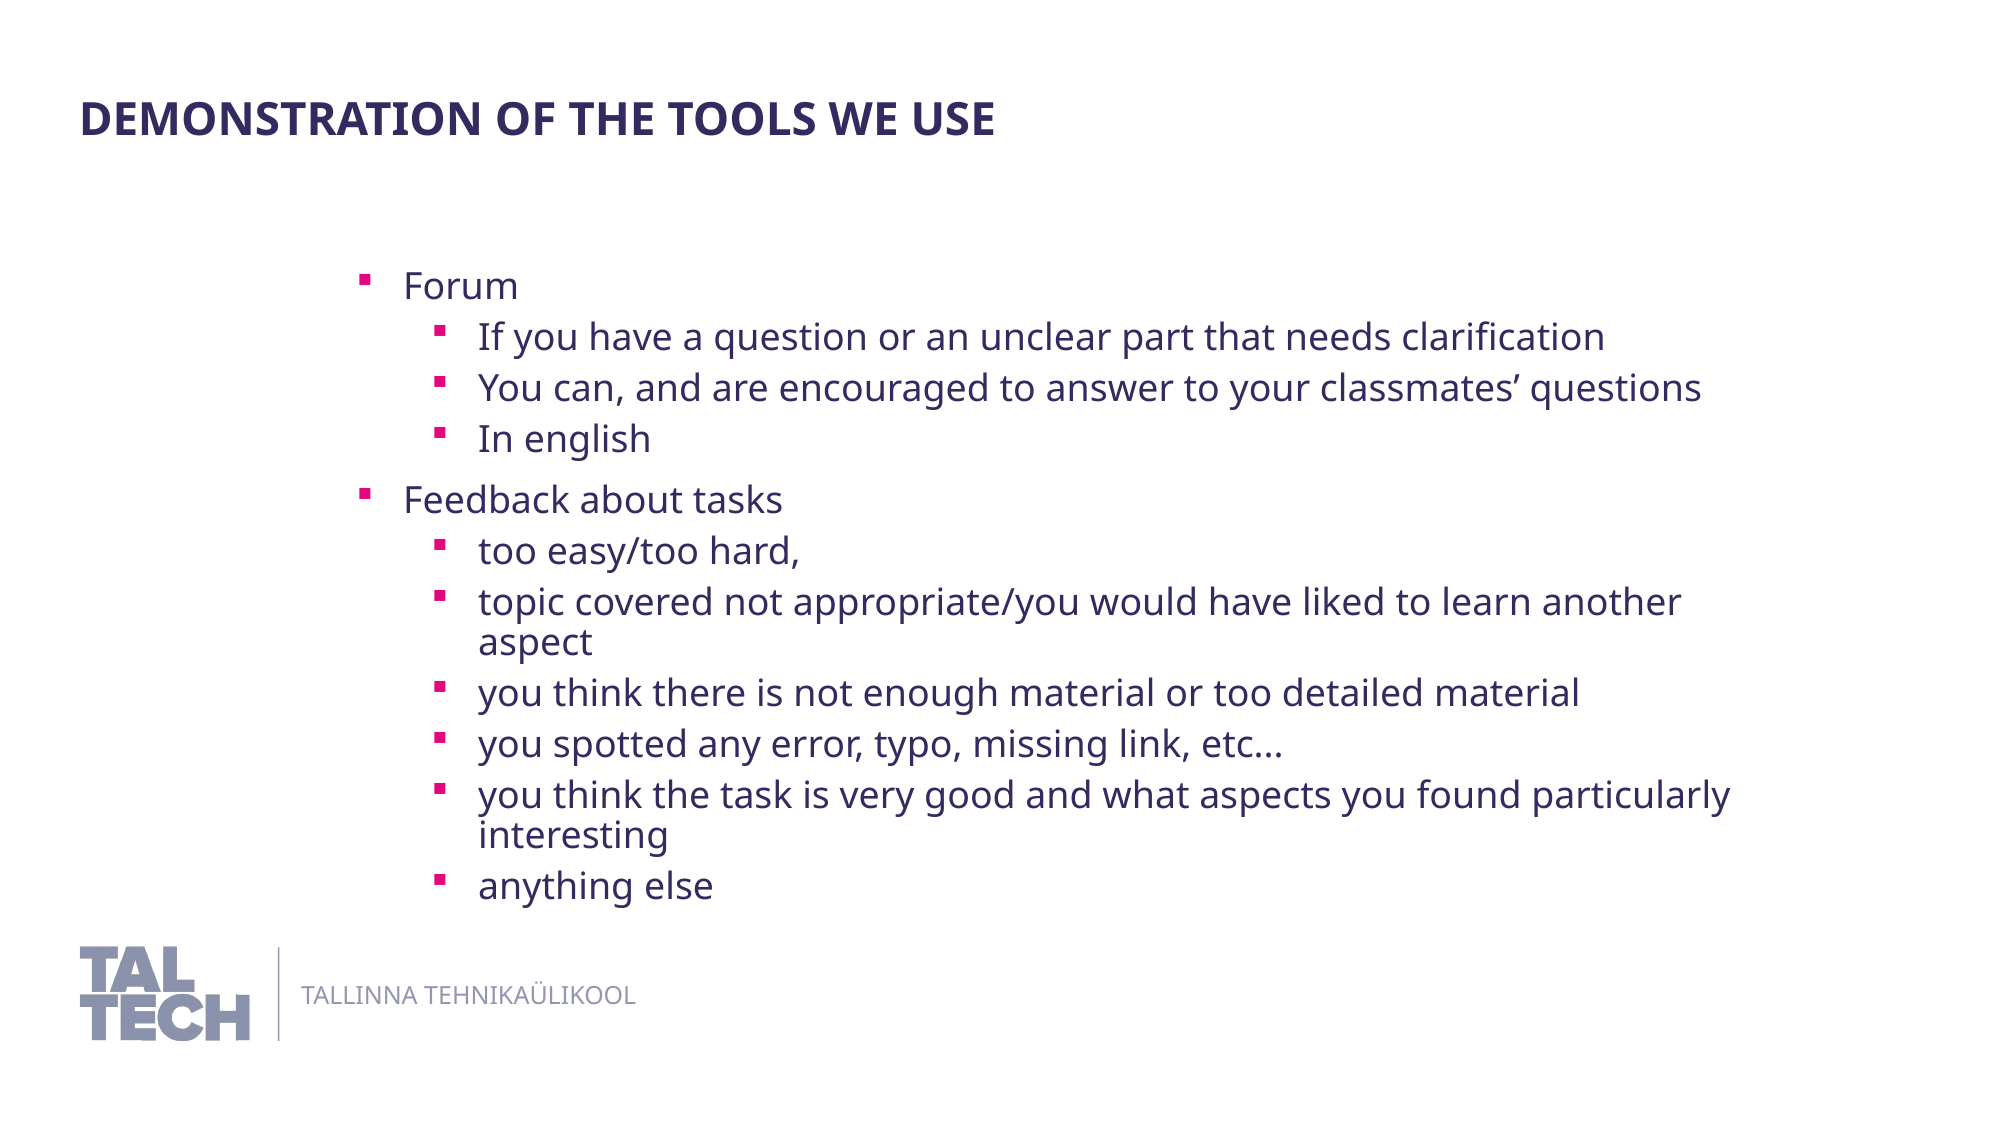

Demonstration of the tools we use
Forum
If you have a question or an unclear part that needs clarification
You can, and are encouraged to answer to your classmates’ questions
In english
Feedback about tasks
too easy/too hard,
topic covered not appropriate/you would have liked to learn another aspect
you think there is not enough material or too detailed material
you spotted any error, typo, missing link, etc...
you think the task is very good and what aspects you found particularly interesting
anything else